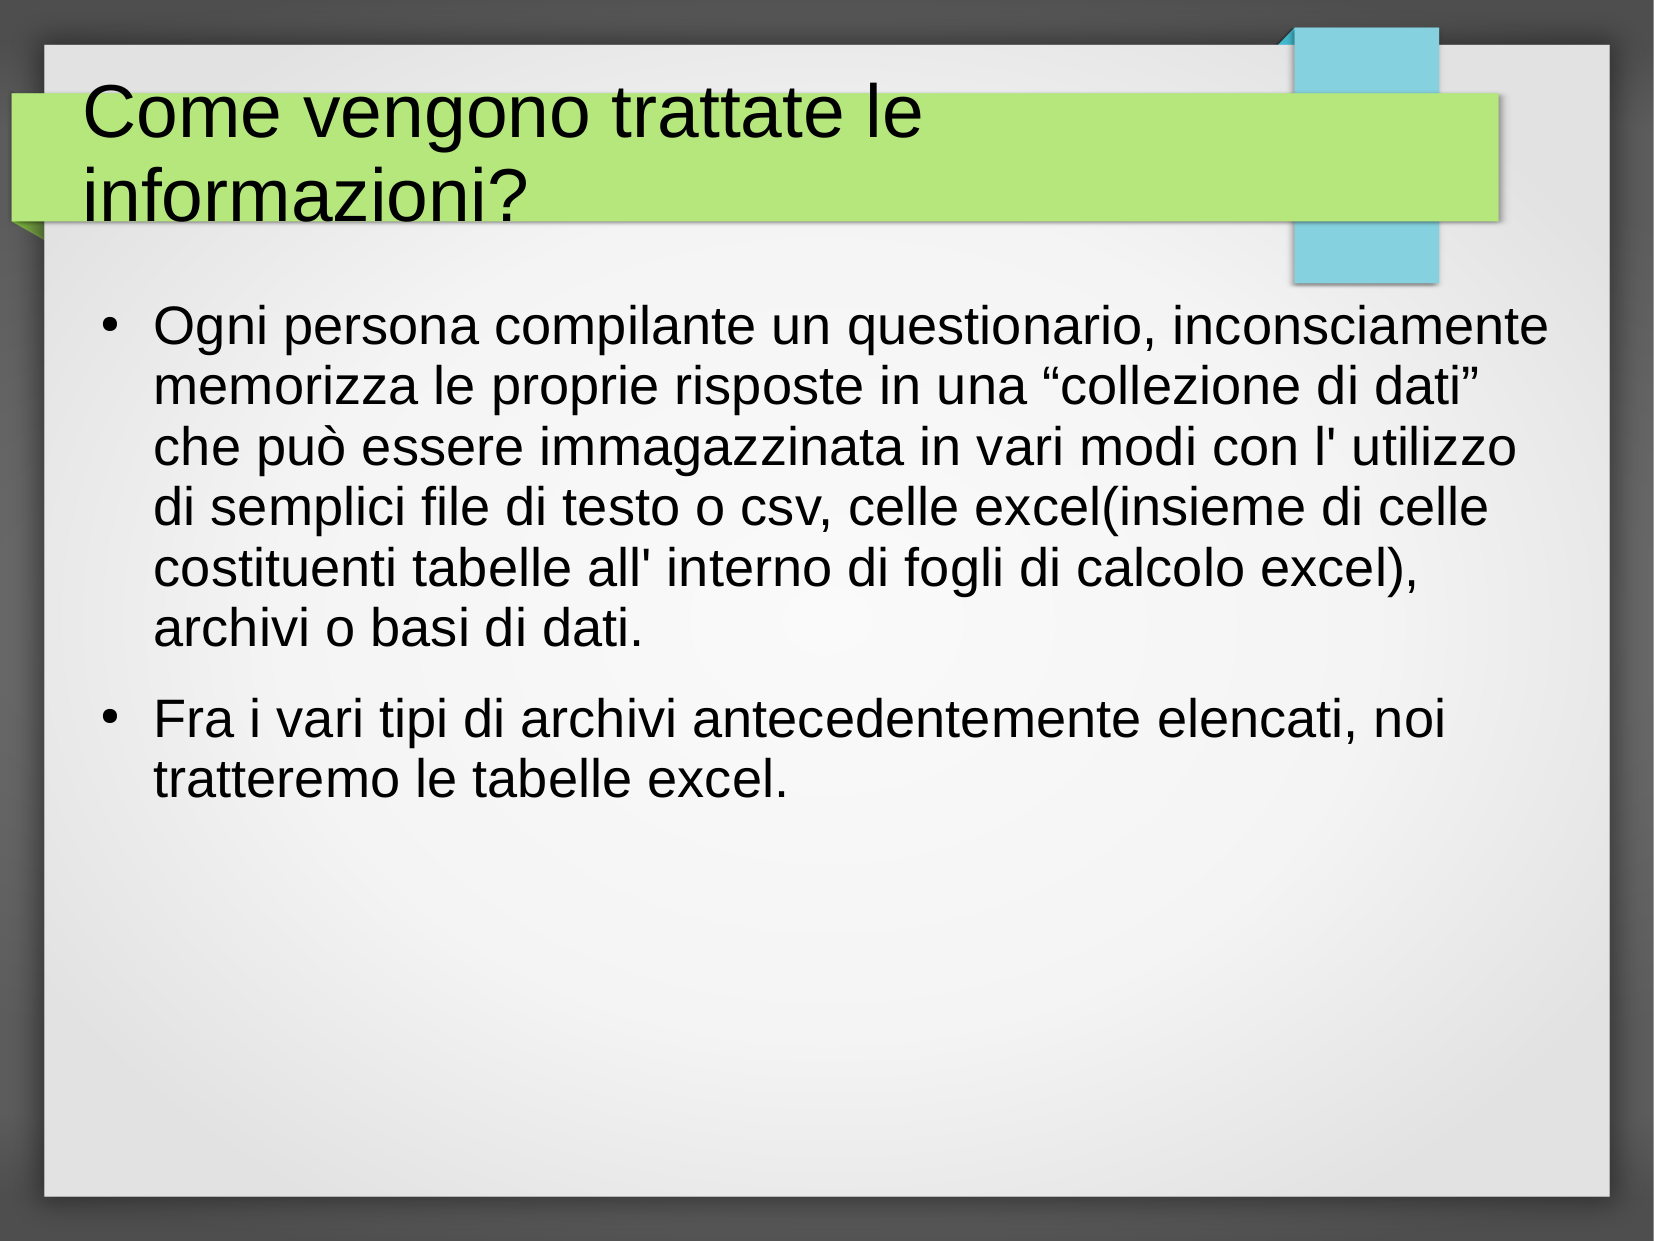

# Come vengono trattate le informazioni?
Ogni persona compilante un questionario, inconsciamente memorizza le proprie risposte in una “collezione di dati” che può essere immagazzinata in vari modi con l' utilizzo di semplici file di testo o csv, celle excel(insieme di celle costituenti tabelle all' interno di fogli di calcolo excel), archivi o basi di dati.
Fra i vari tipi di archivi antecedentemente elencati, noi tratteremo le tabelle excel.